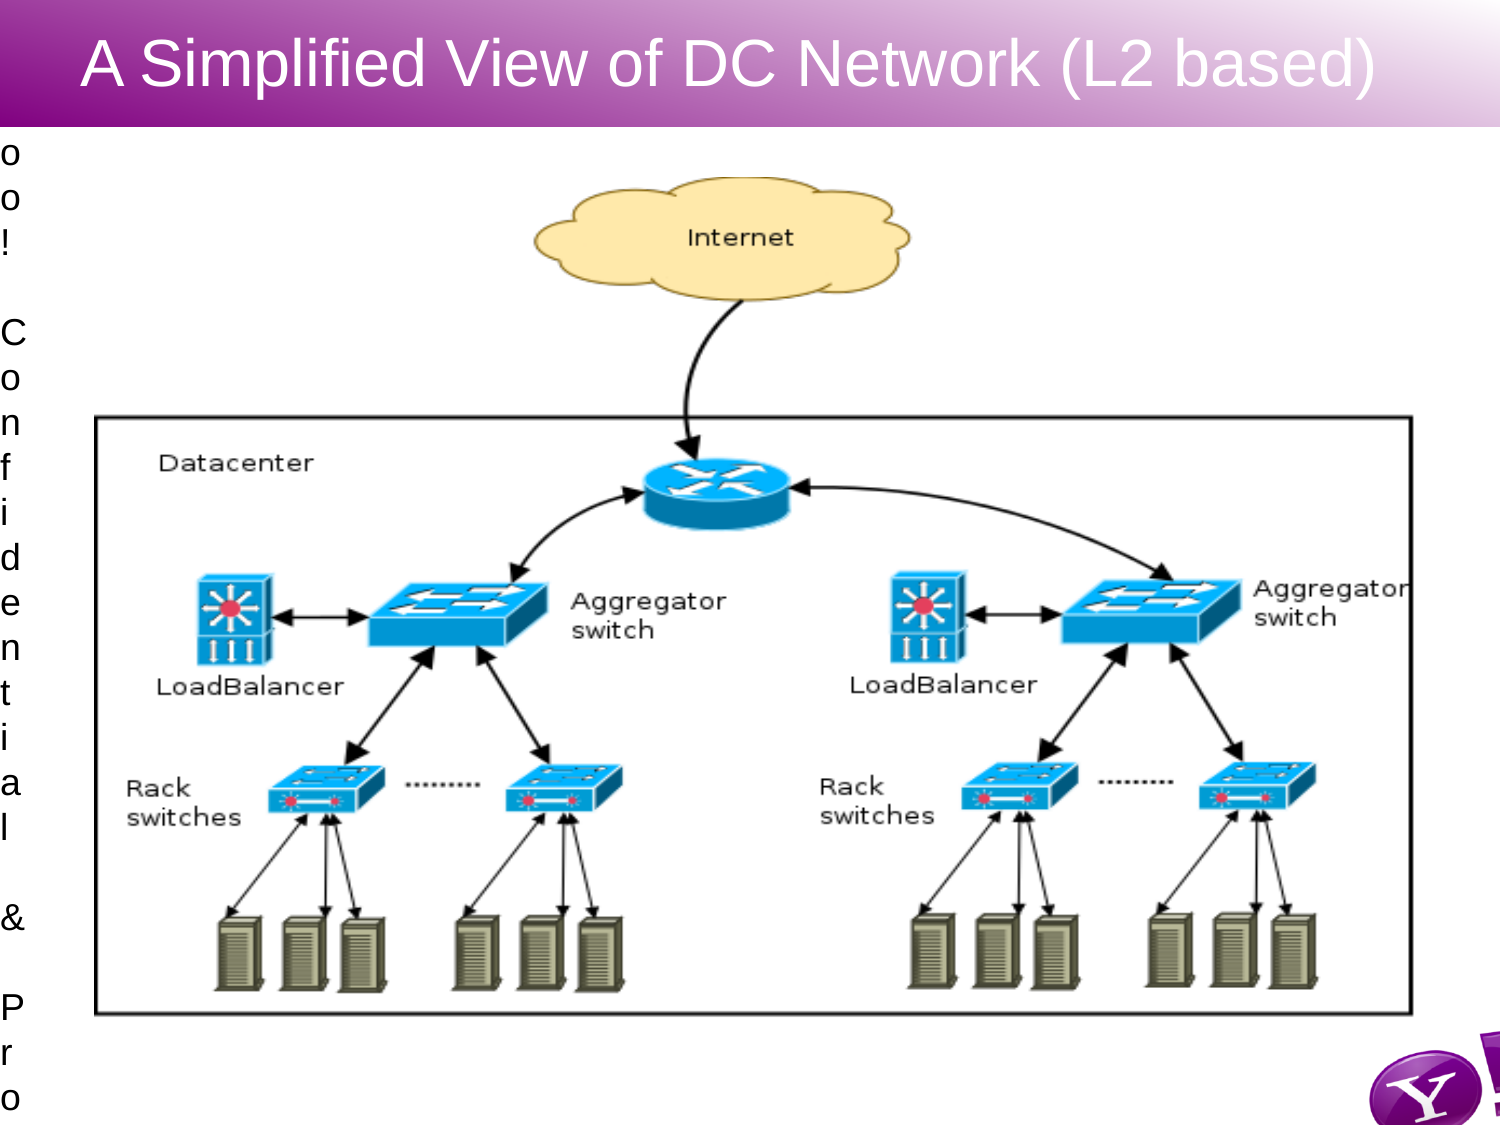

A Simplified View of DC Network (L2 based)
9
#